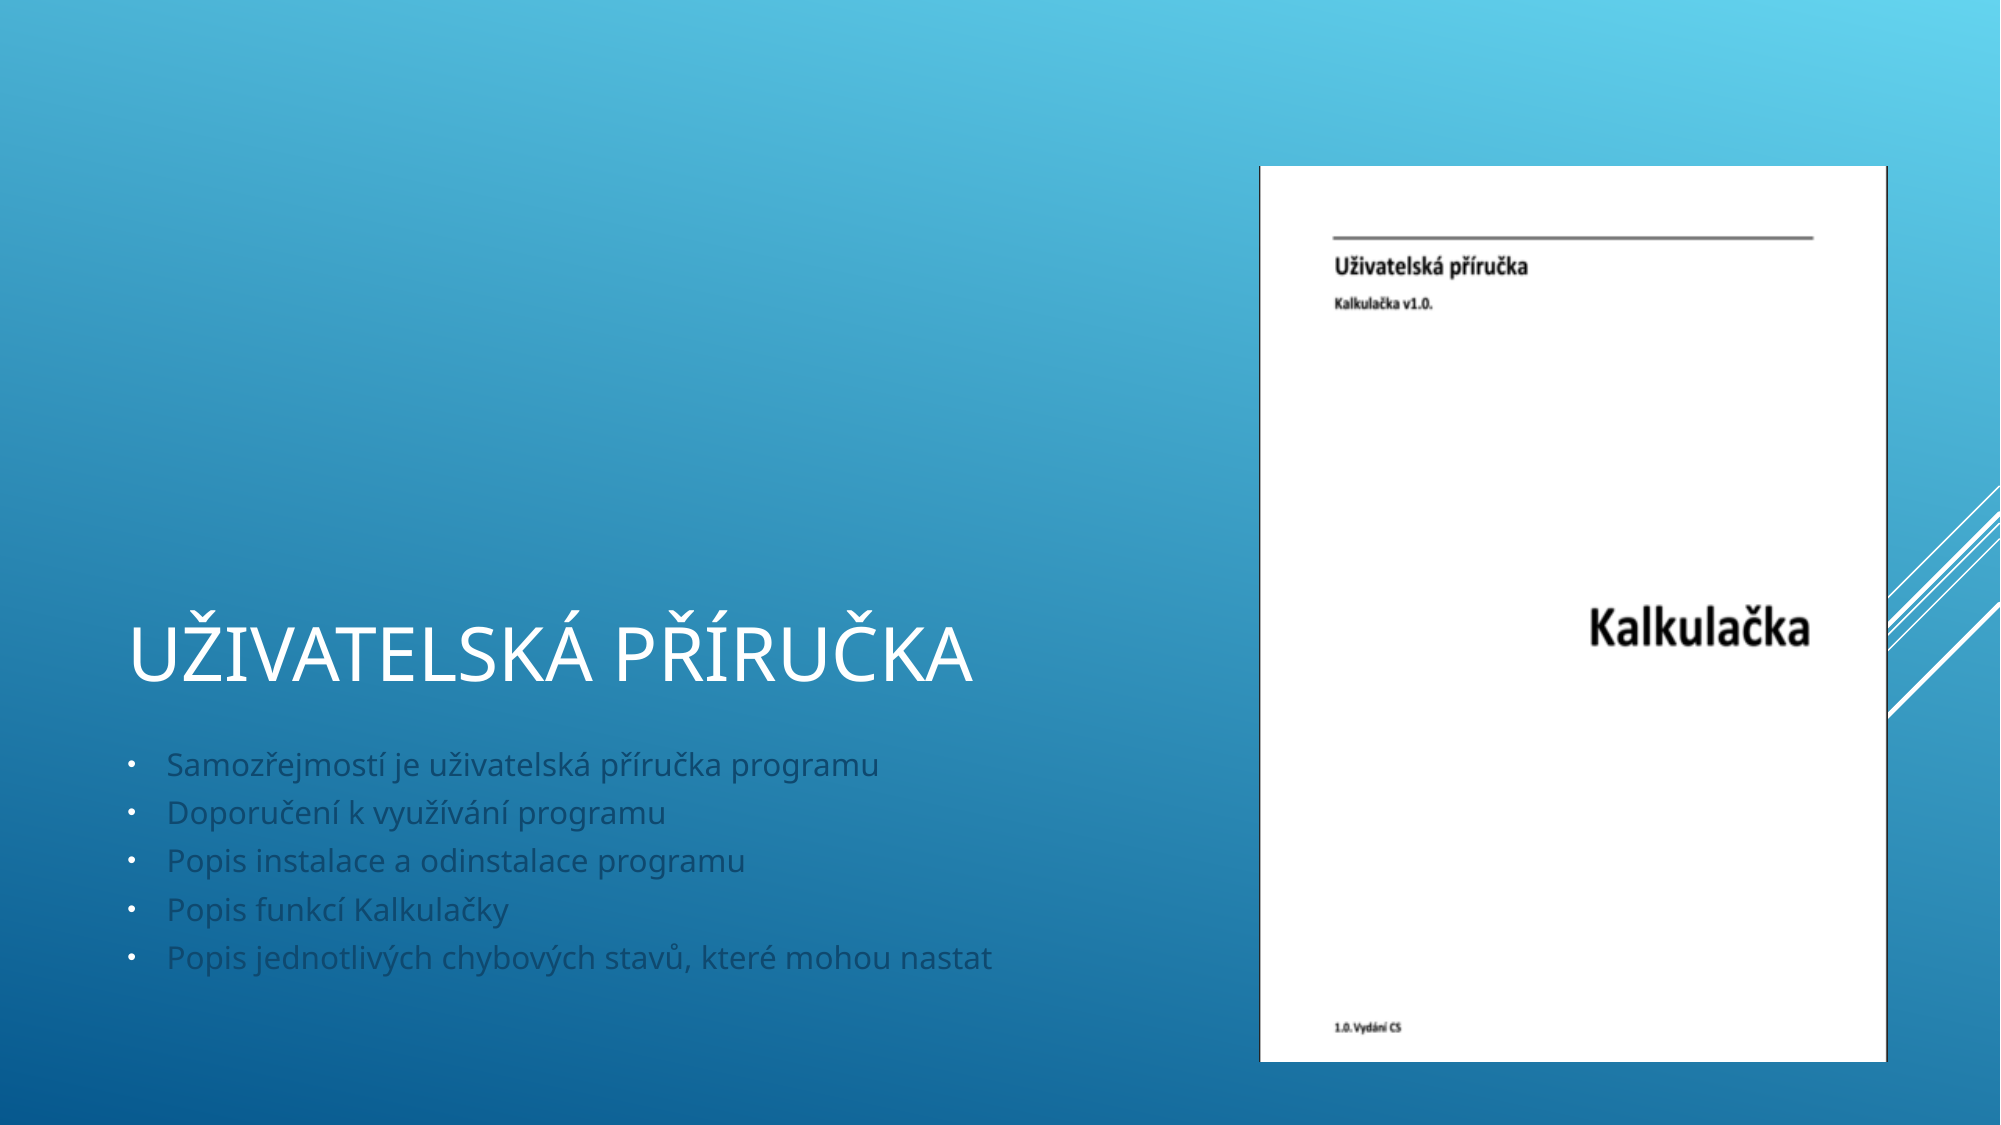

# Uživatelská příručka
Samozřejmostí je uživatelská příručka programu
Doporučení k využívání programu
Popis instalace a odinstalace programu
Popis funkcí Kalkulačky
Popis jednotlivých chybových stavů, které mohou nastat